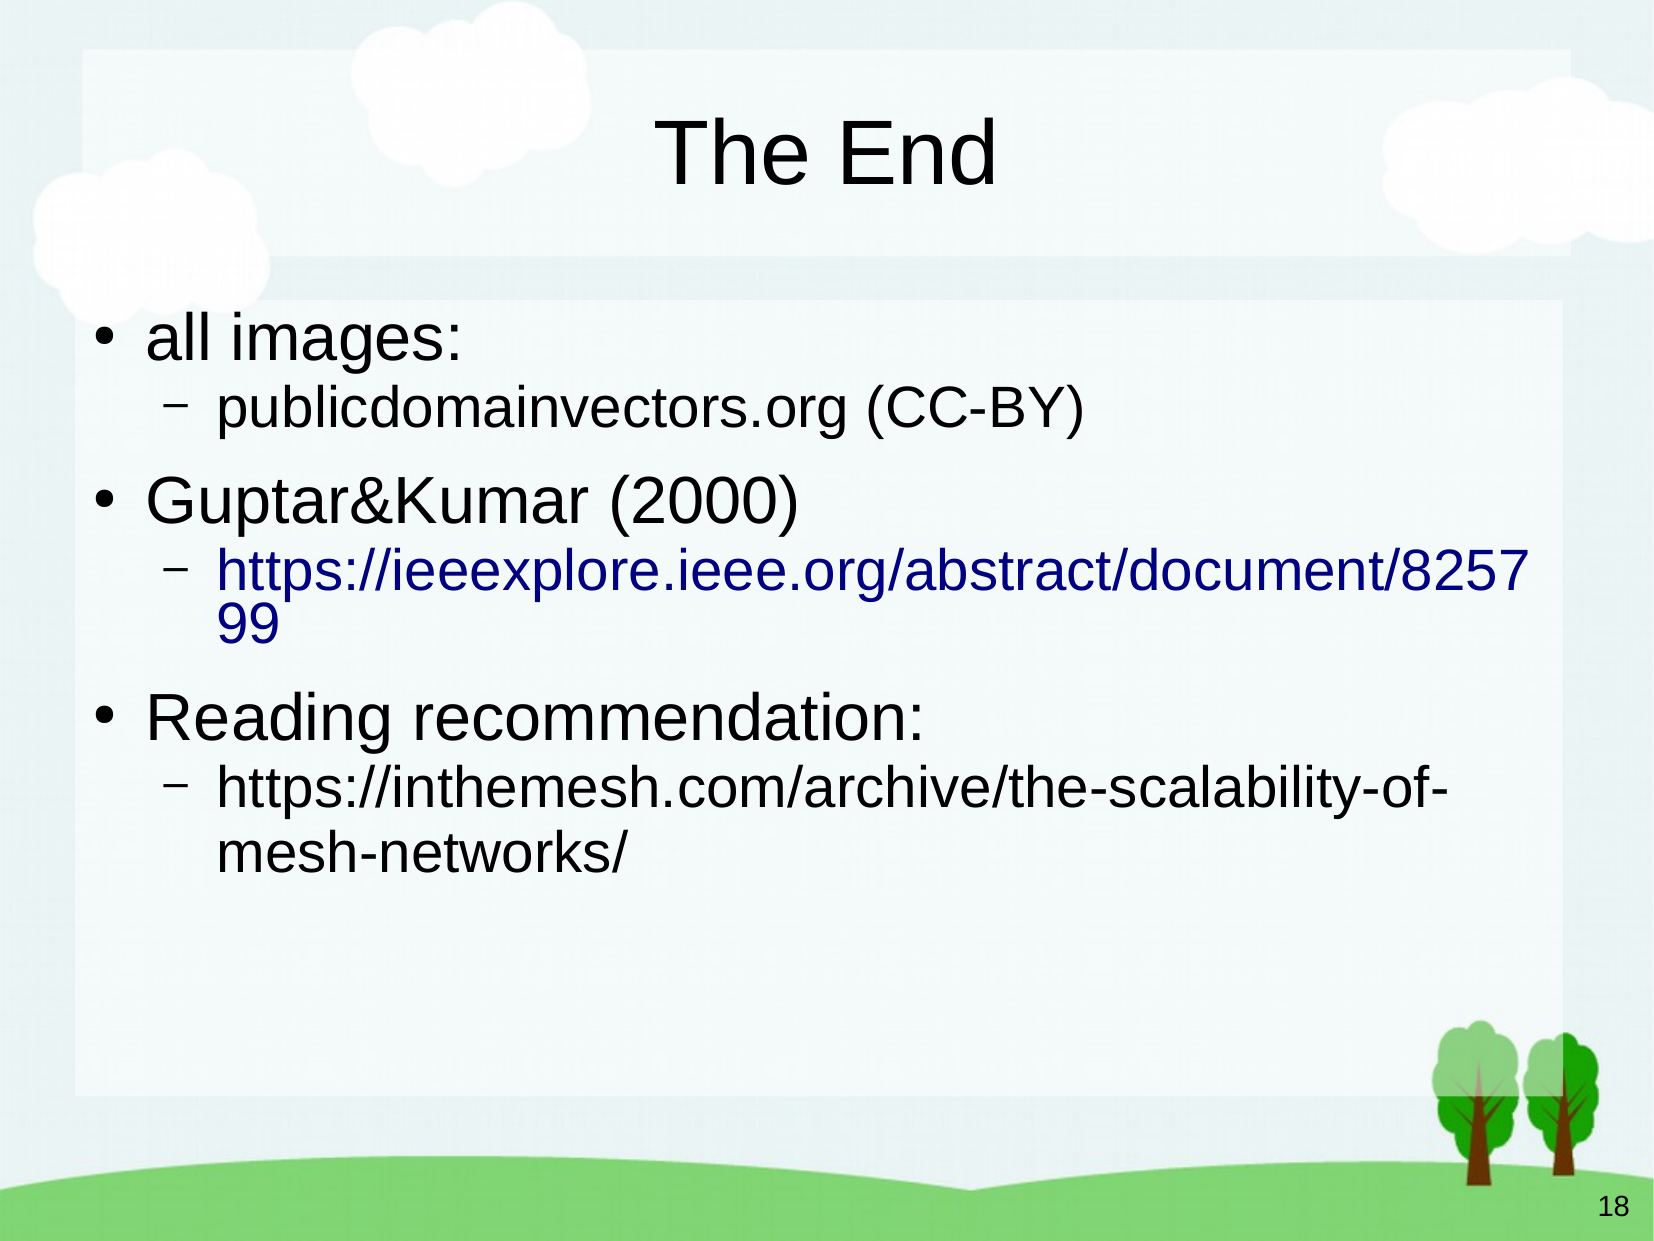

# The End
all images:
publicdomainvectors.org (CC-BY)
Guptar&Kumar (2000)
https://ieeexplore.ieee.org/abstract/document/825799
Reading recommendation:
https://inthemesh.com/archive/the-scalability-of-mesh-networks/
18